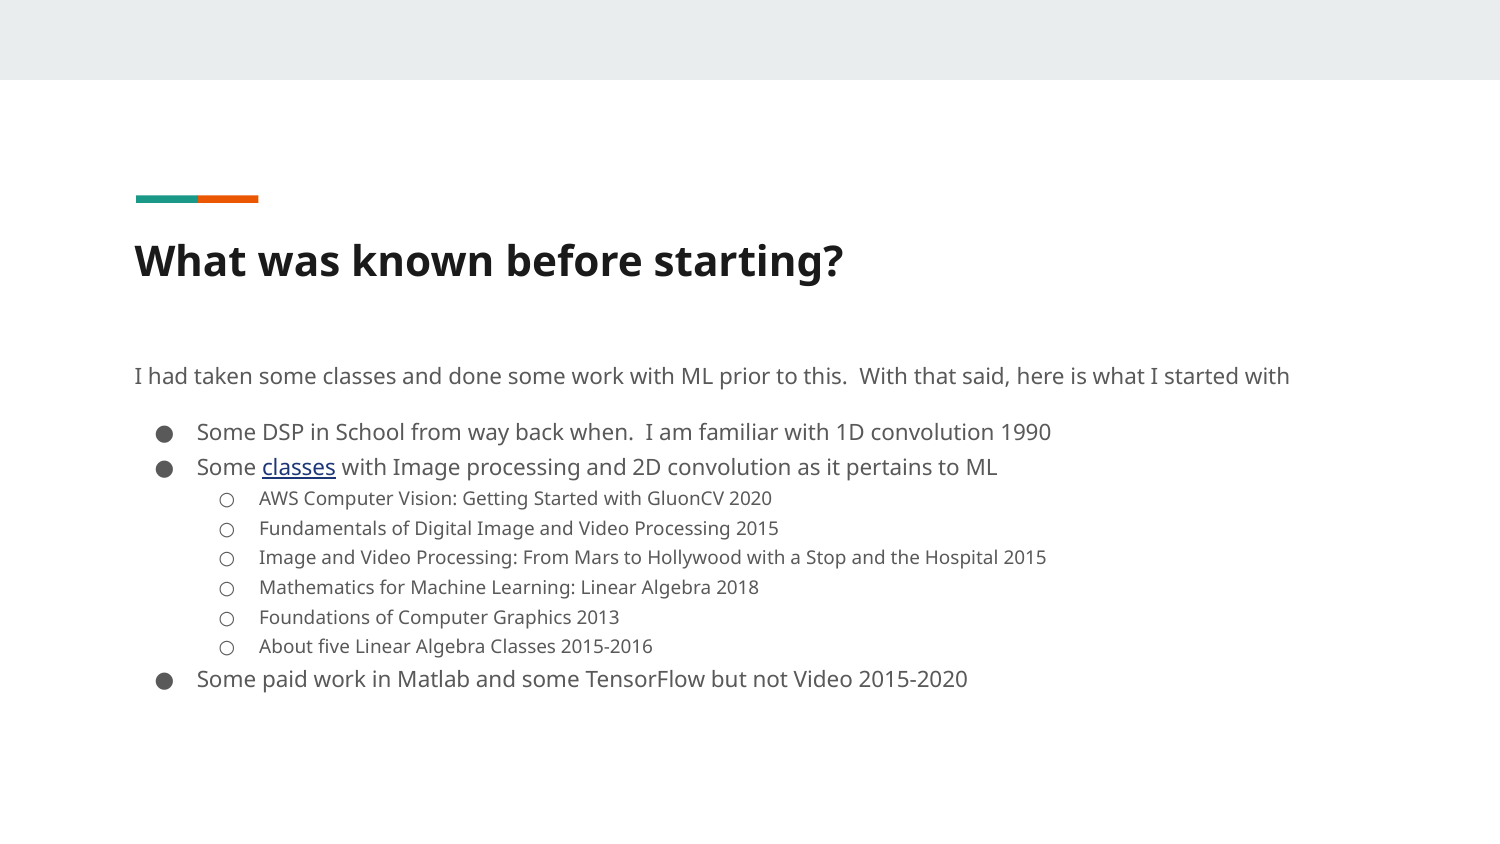

# What was known before starting?
I had taken some classes and done some work with ML prior to this. With that said, here is what I started with
Some DSP in School from way back when. I am familiar with 1D convolution 1990
Some classes with Image processing and 2D convolution as it pertains to ML
AWS Computer Vision: Getting Started with GluonCV 2020
Fundamentals of Digital Image and Video Processing 2015
Image and Video Processing: From Mars to Hollywood with a Stop and the Hospital 2015
Mathematics for Machine Learning: Linear Algebra 2018
Foundations of Computer Graphics 2013
About five Linear Algebra Classes 2015-2016
Some paid work in Matlab and some TensorFlow but not Video 2015-2020